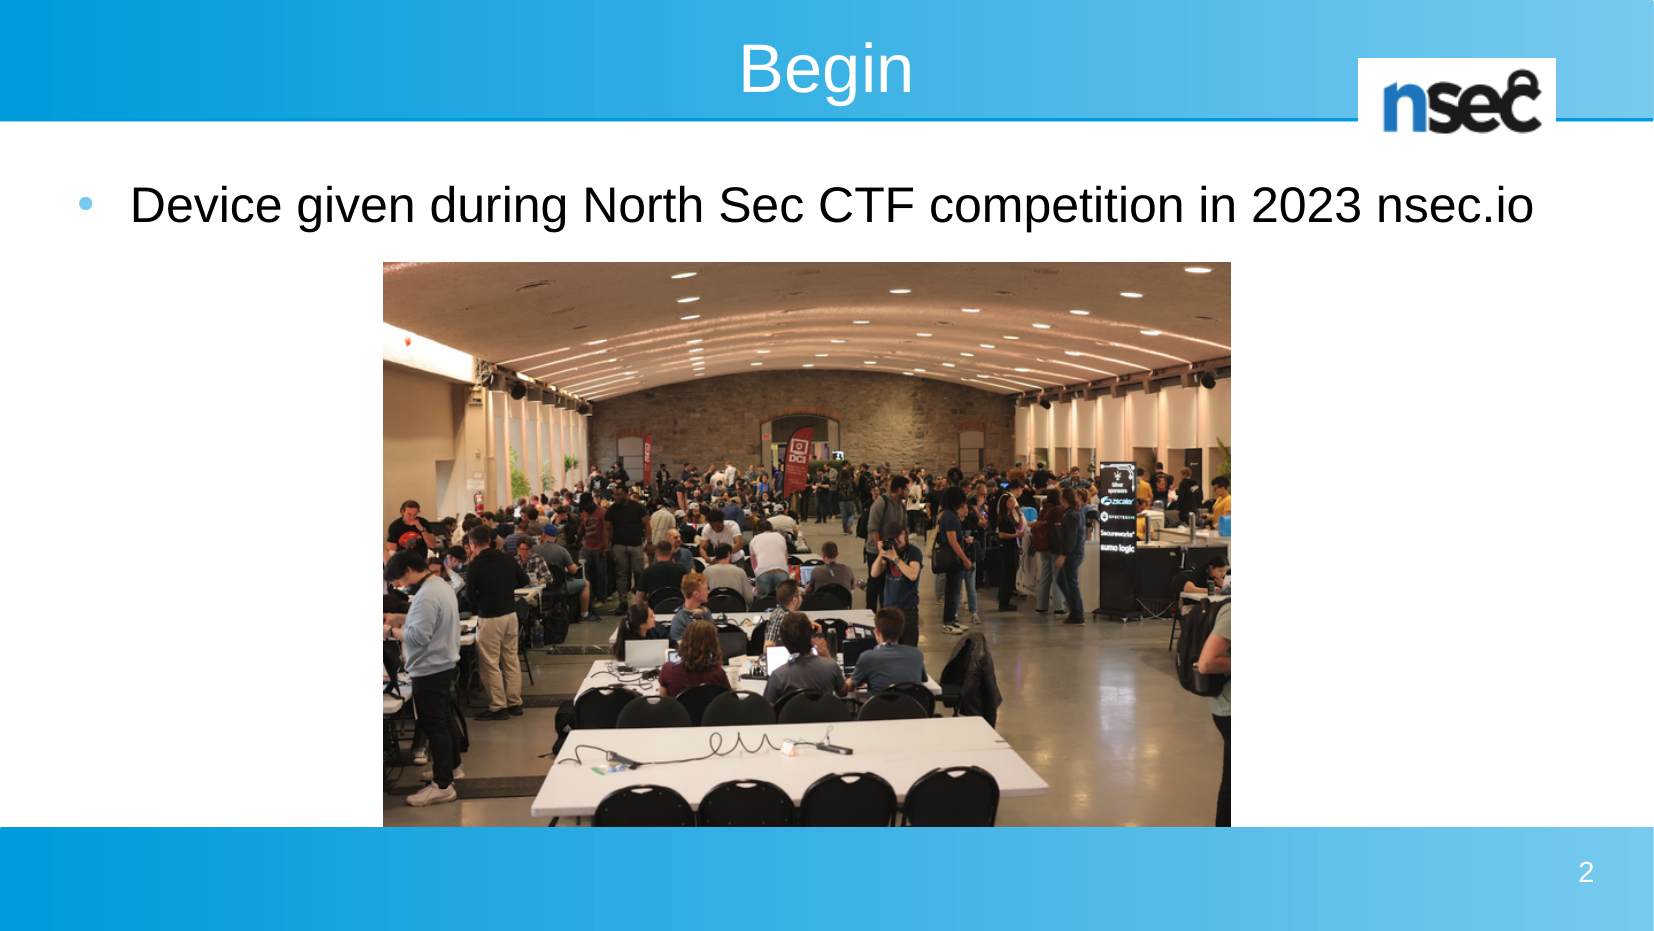

# Begin
Device given during North Sec CTF competition in 2023 nsec.io
2